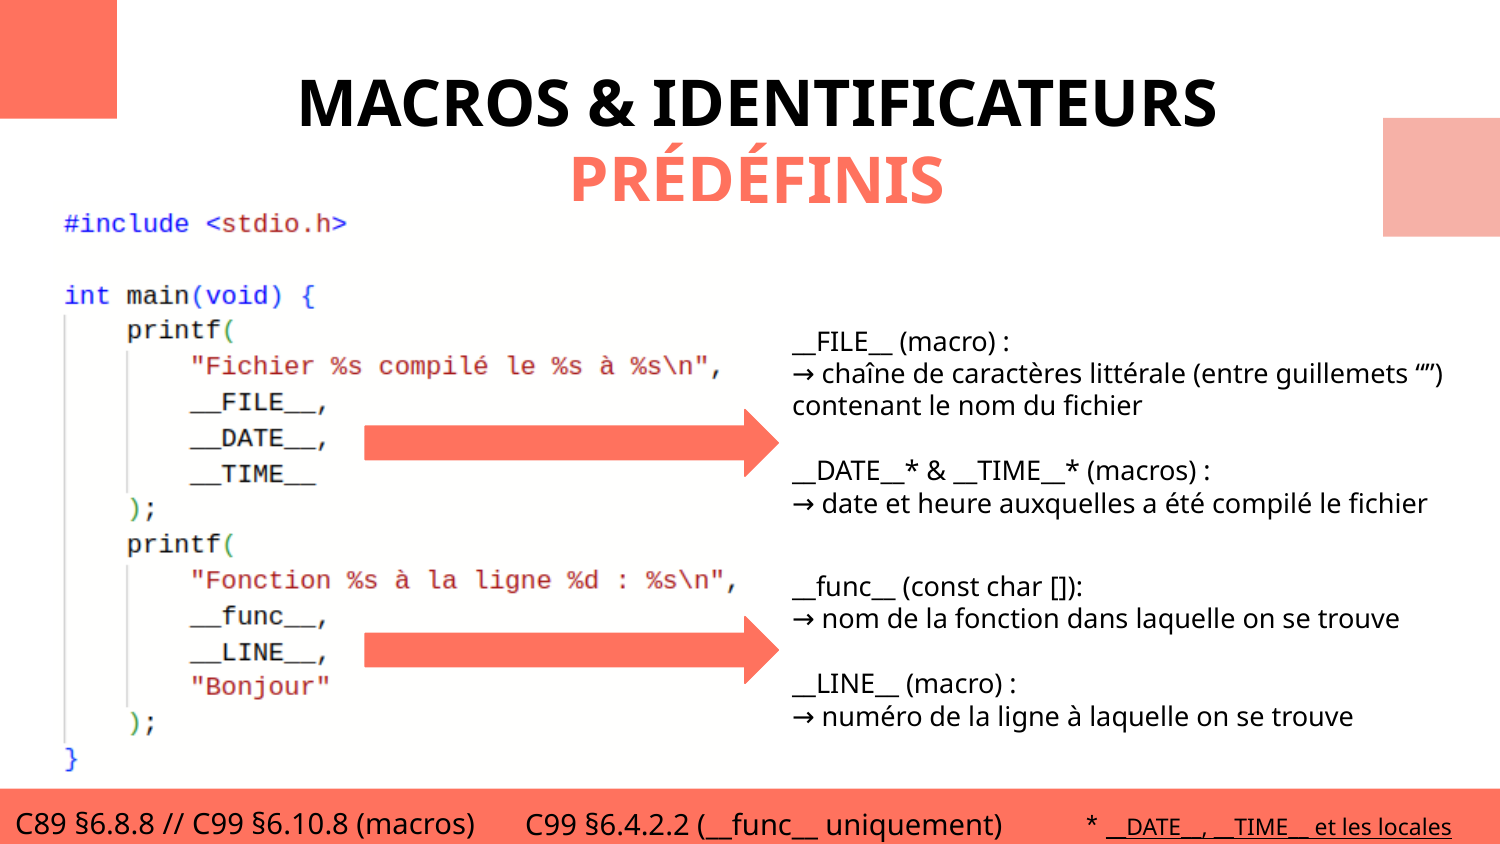

# MACROS & IDENTIFICATEURS PRÉDÉFINIS
__FILE__ (macro) :
→ chaîne de caractères littérale (entre guillemets “”) contenant le nom du fichier
__DATE__* & __TIME__* (macros) :
→ date et heure auxquelles a été compilé le fichier
__func__ (const char []):
→ nom de la fonction dans laquelle on se trouve
__LINE__ (macro) :
→ numéro de la ligne à laquelle on se trouve
C89 §6.8.8 // C99 §6.10.8 (macros)
C99 §6.4.2.2 (__func__ uniquement)
* __DATE__, __TIME__ et les locales